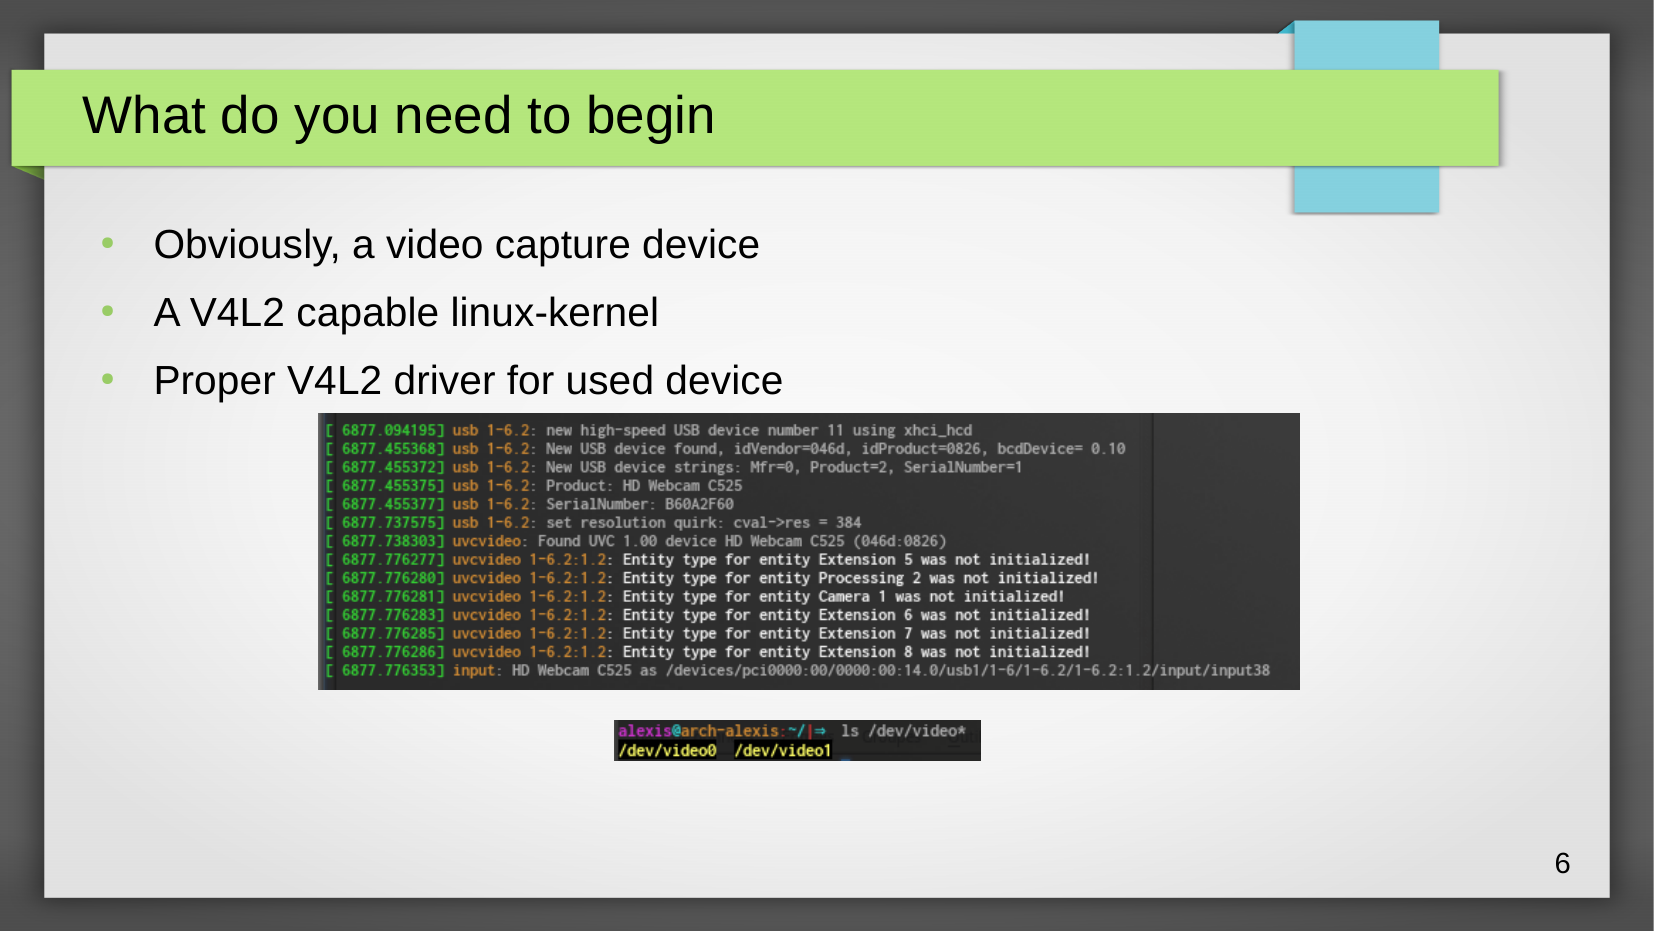

# What do you need to begin
Obviously, a video capture device
A V4L2 capable linux-kernel
Proper V4L2 driver for used device
6